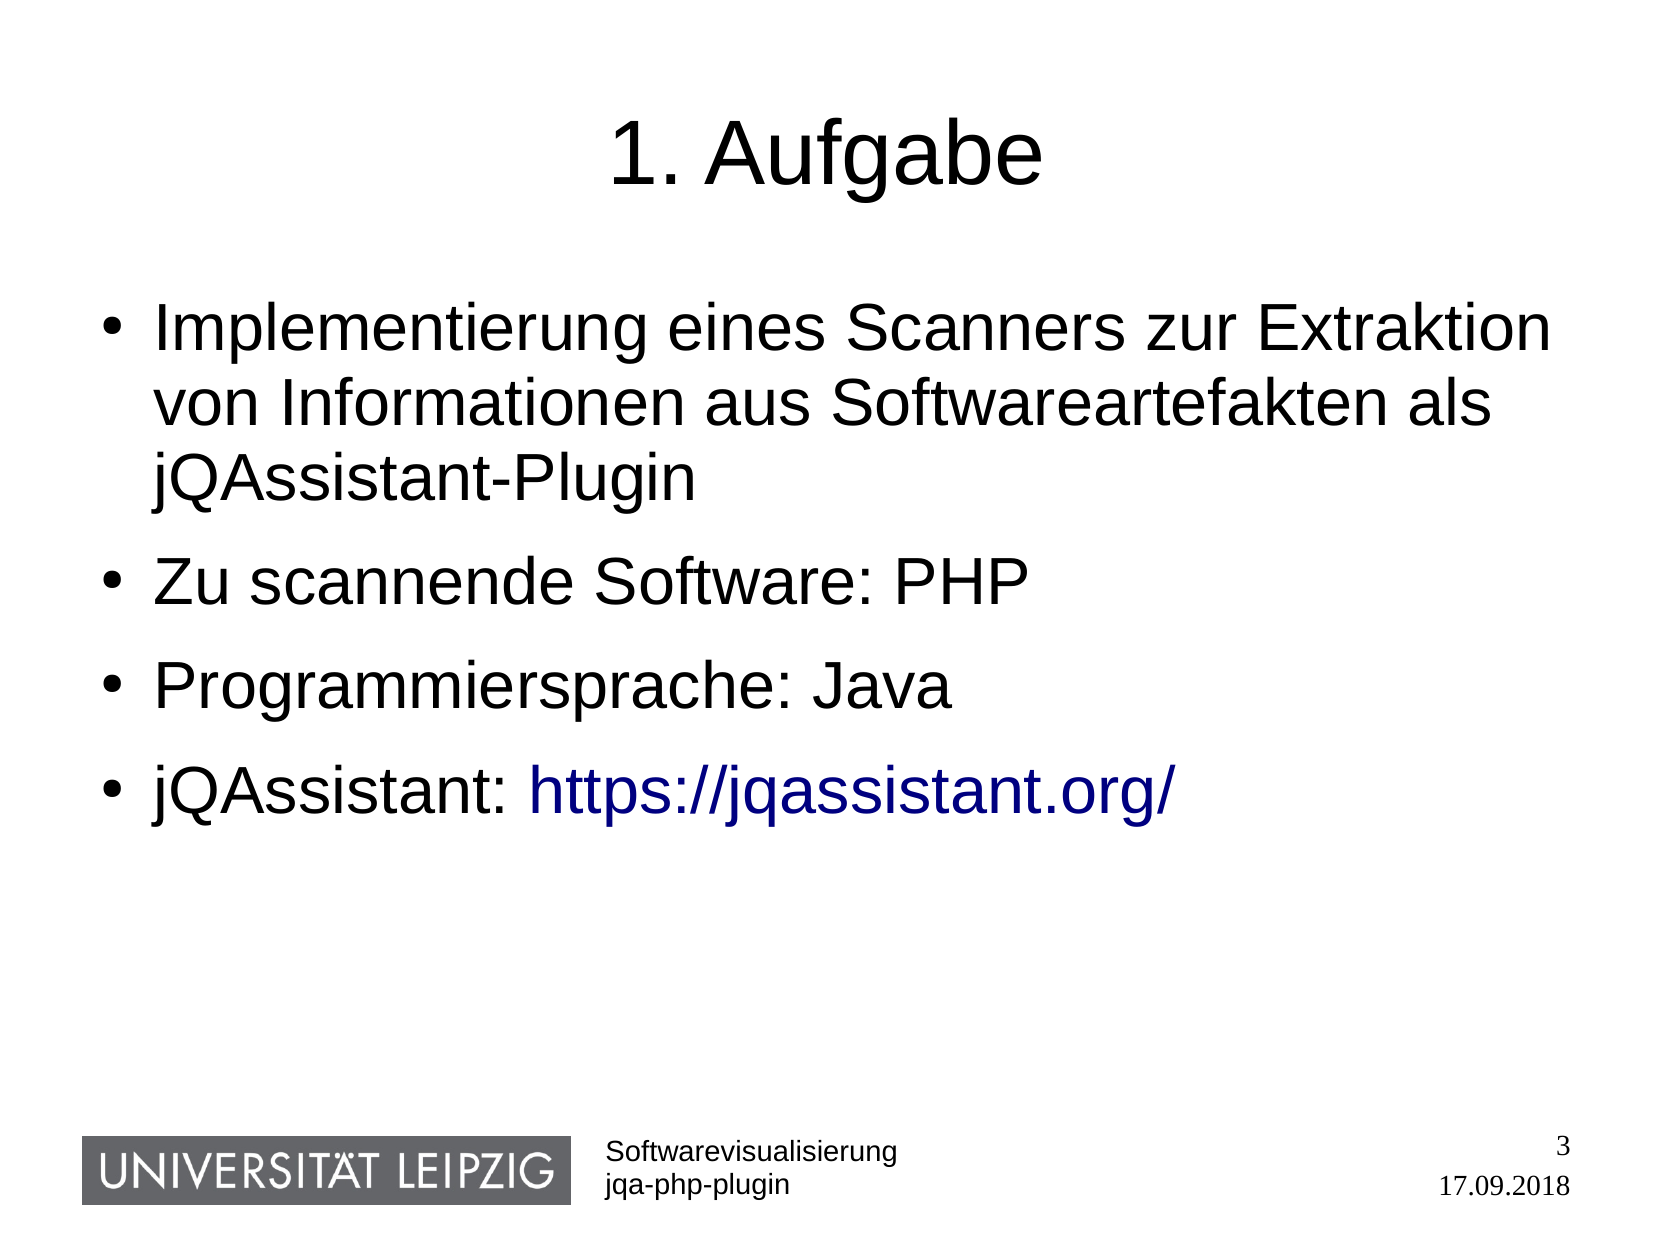

# 1. Aufgabe
Implementierung eines Scanners zur Extraktion von Informationen aus Softwareartefakten als jQAssistant-Plugin
Zu scannende Software: PHP
Programmiersprache: Java
jQAssistant: https://jqassistant.org/
3
17.09.2018